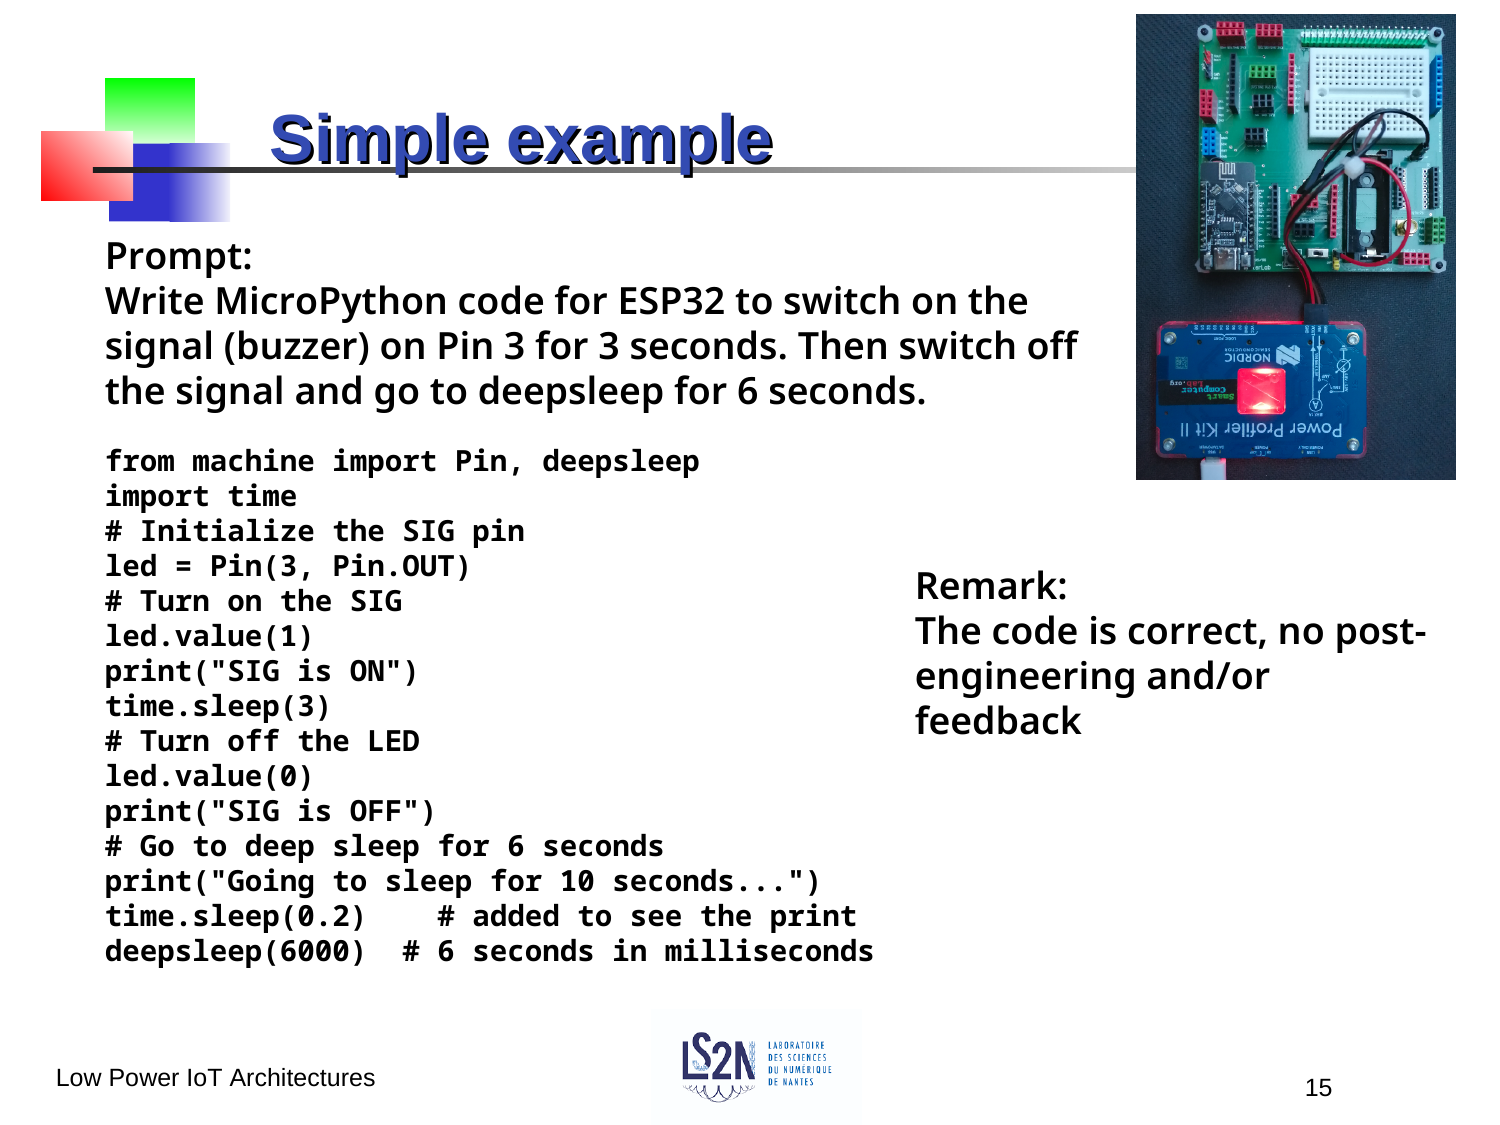

# Simple example
Prompt:
Write MicroPython code for ESP32 to switch on the signal (buzzer) on Pin 3 for 3 seconds. Then switch off the signal and go to deepsleep for 6 seconds.
from machine import Pin, deepsleep
import time
# Initialize the SIG pin
led = Pin(3, Pin.OUT)
# Turn on the SIG
led.value(1)
print("SIG is ON")
time.sleep(3)
# Turn off the LED
led.value(0)
print("SIG is OFF")
# Go to deep sleep for 6 seconds
print("Going to sleep for 10 seconds...")
time.sleep(0.2) # added to see the print
deepsleep(6000) # 6 seconds in milliseconds
Remark:
The code is correct, no post-engineering and/or feedback
15